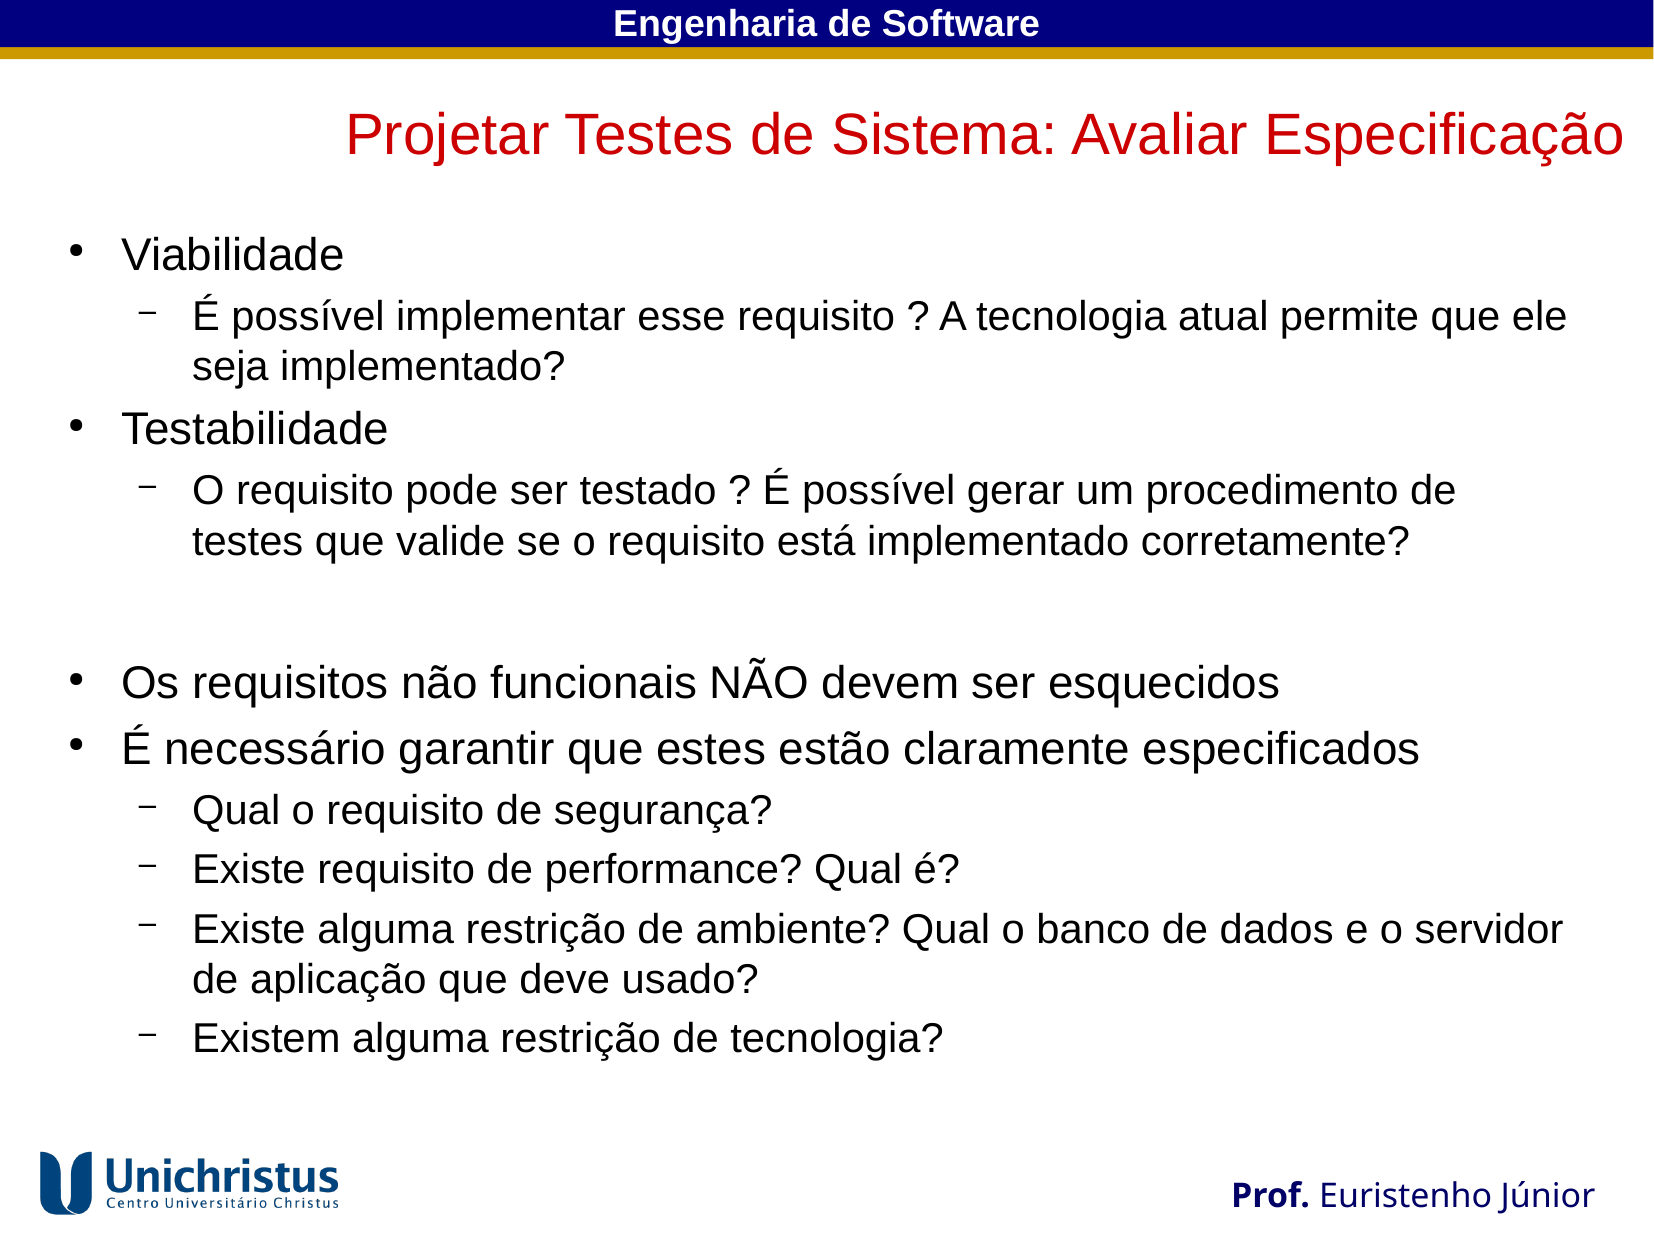

Engenharia de Software
Projetar Testes de Sistema: Avaliar Especificação
# Viabilidade
É possível implementar esse requisito ? A tecnologia atual permite que ele seja implementado?
Testabilidade
O requisito pode ser testado ? É possível gerar um procedimento de testes que valide se o requisito está implementado corretamente?
Os requisitos não funcionais NÃO devem ser esquecidos
É necessário garantir que estes estão claramente especificados
Qual o requisito de segurança?
Existe requisito de performance? Qual é?
Existe alguma restrição de ambiente? Qual o banco de dados e o servidor de aplicação que deve usado?
Existem alguma restrição de tecnologia?
Prof. Euristenho Júnior